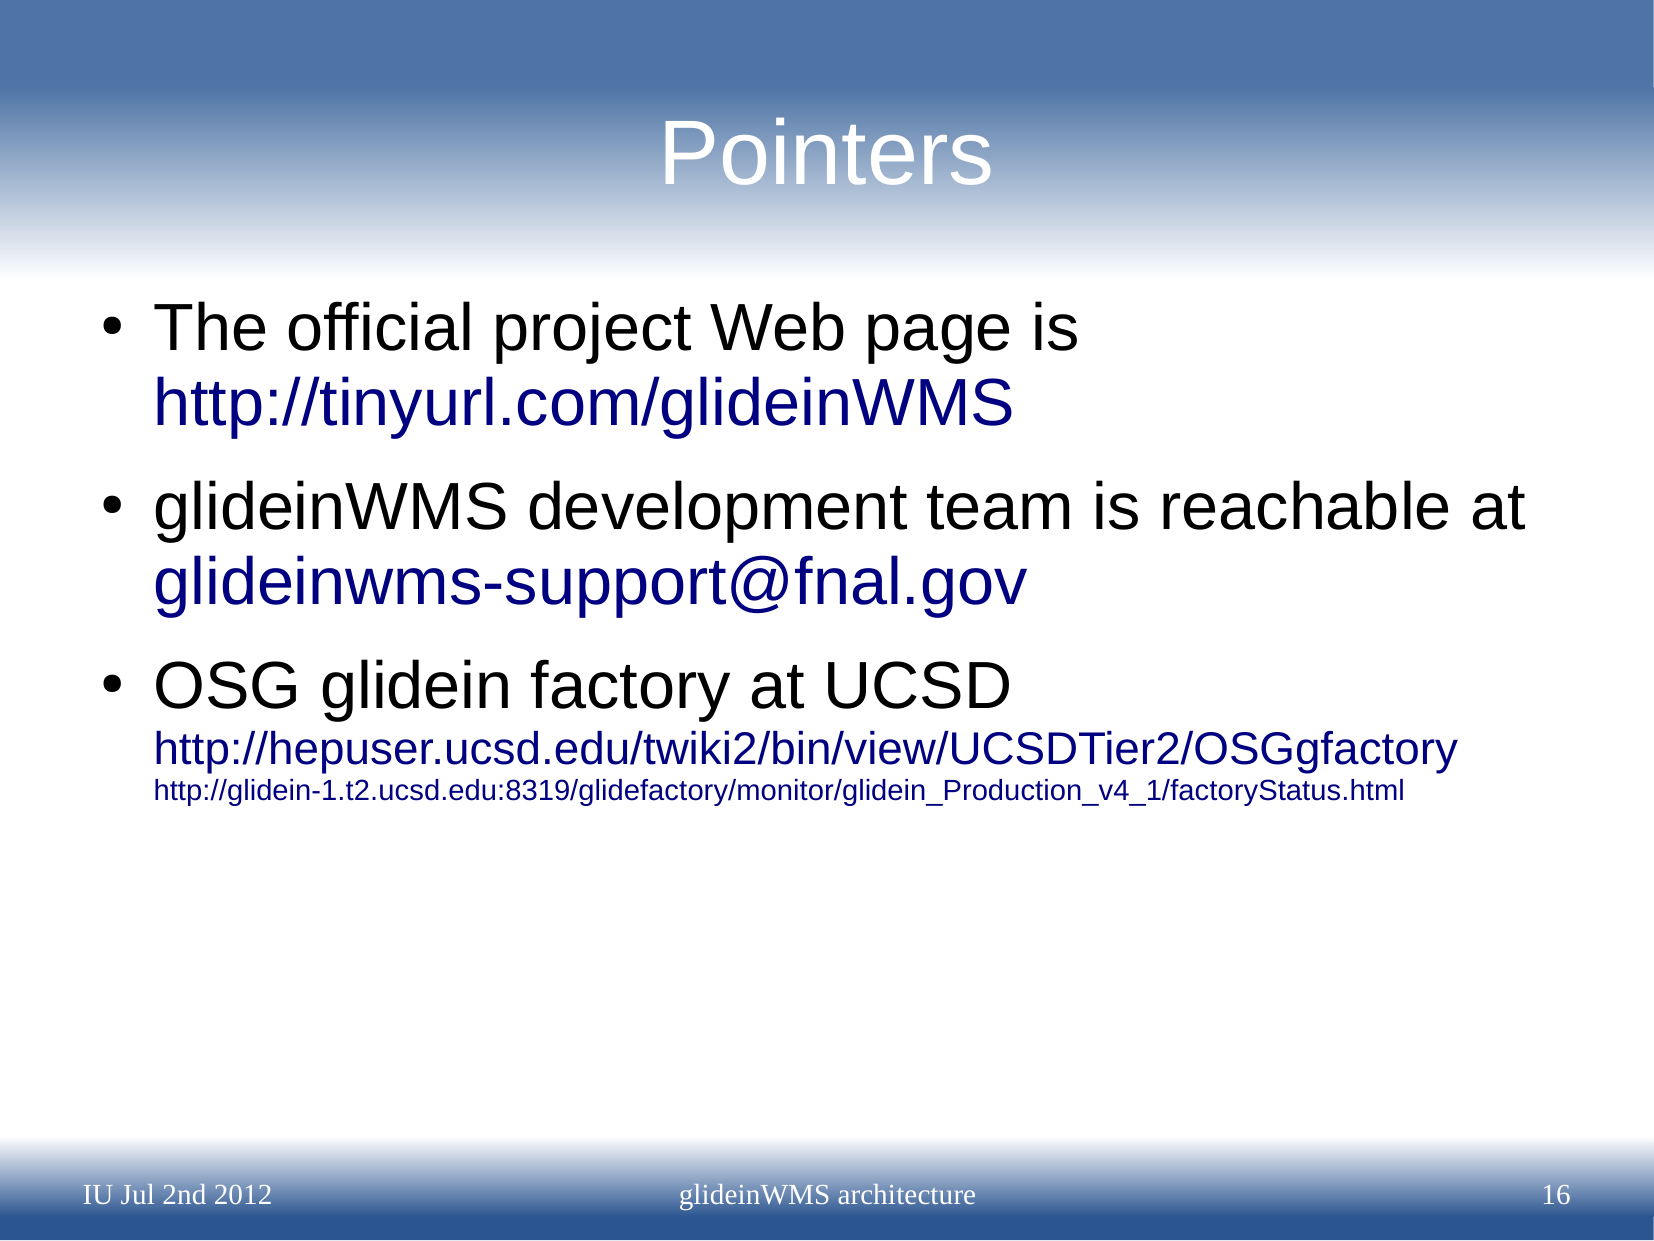

# Pointers
The official project Web page is
http://tinyurl.com/glideinWMS
glideinWMS development team is reachable at
glideinwms-support@fnal.gov
OSG glidein factory at UCSD
http://hepuser.ucsd.edu/twiki2/bin/view/UCSDTier2/OSGgfactory
http://glidein-1.t2.ucsd.edu:8319/glidefactory/monitor/glidein_Production_v4_1/factoryStatus.html
IU Jul 2nd 2012
glideinWMS architecture
16